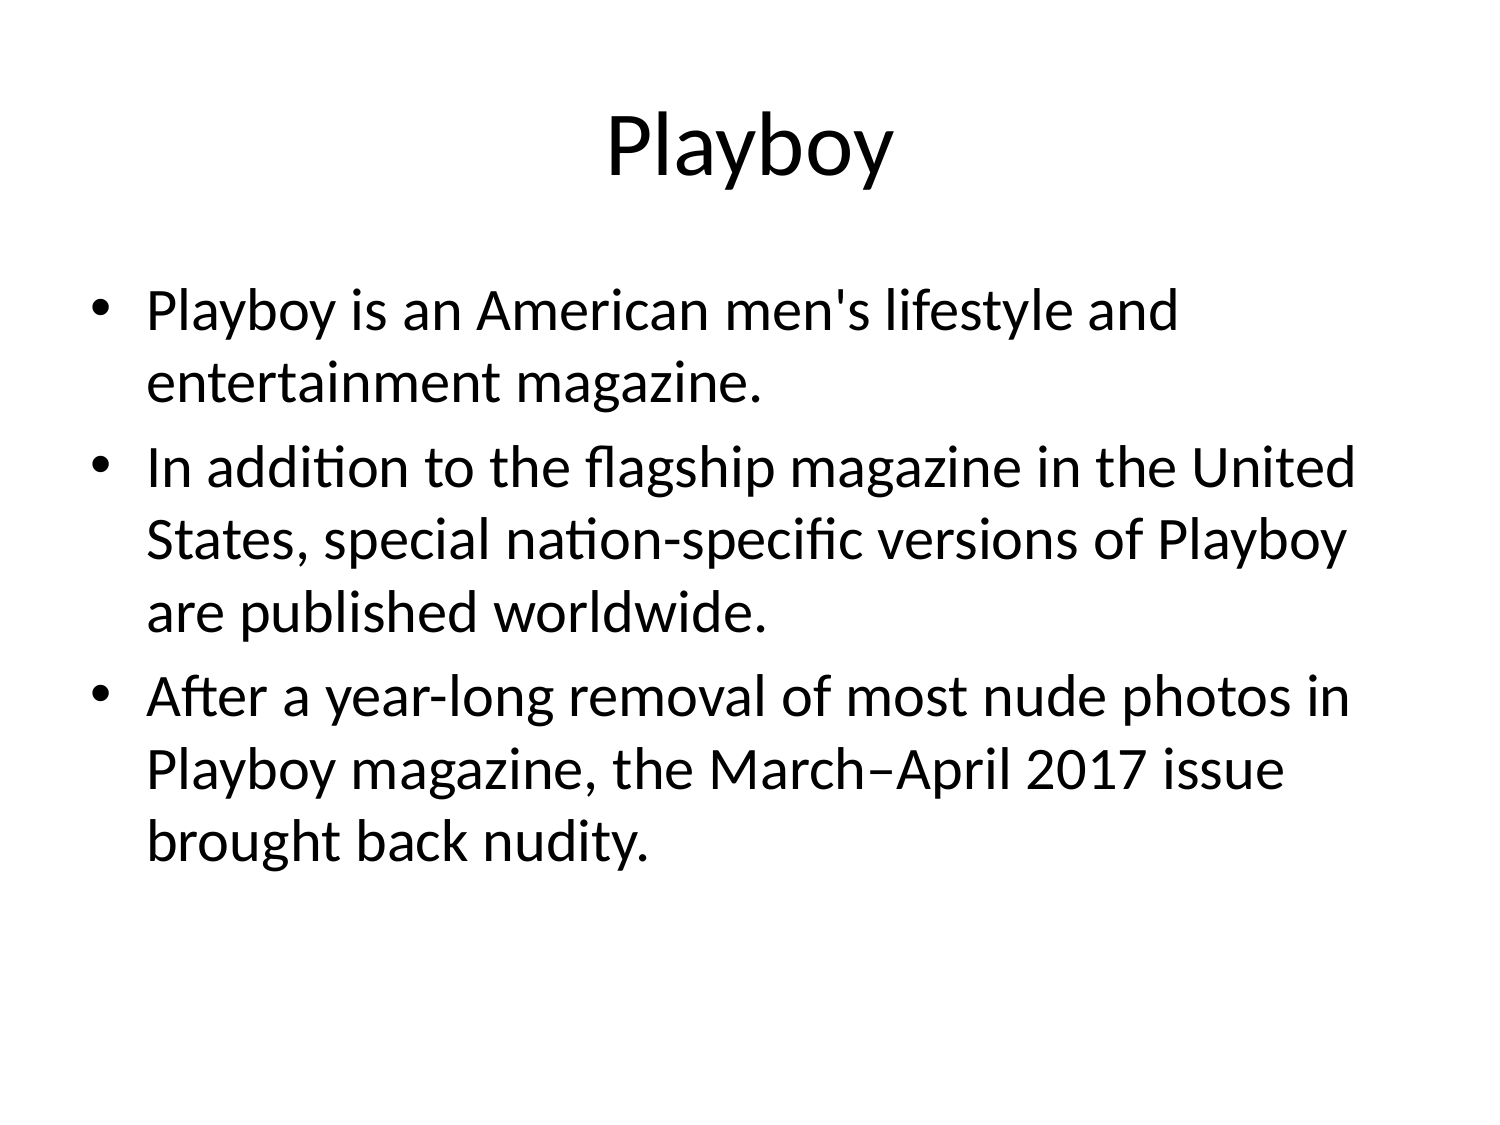

# Playboy
Playboy is an American men's lifestyle and entertainment magazine.
In addition to the flagship magazine in the United States, special nation-specific versions of Playboy are published worldwide.
After a year-long removal of most nude photos in Playboy magazine, the March–April 2017 issue brought back nudity.